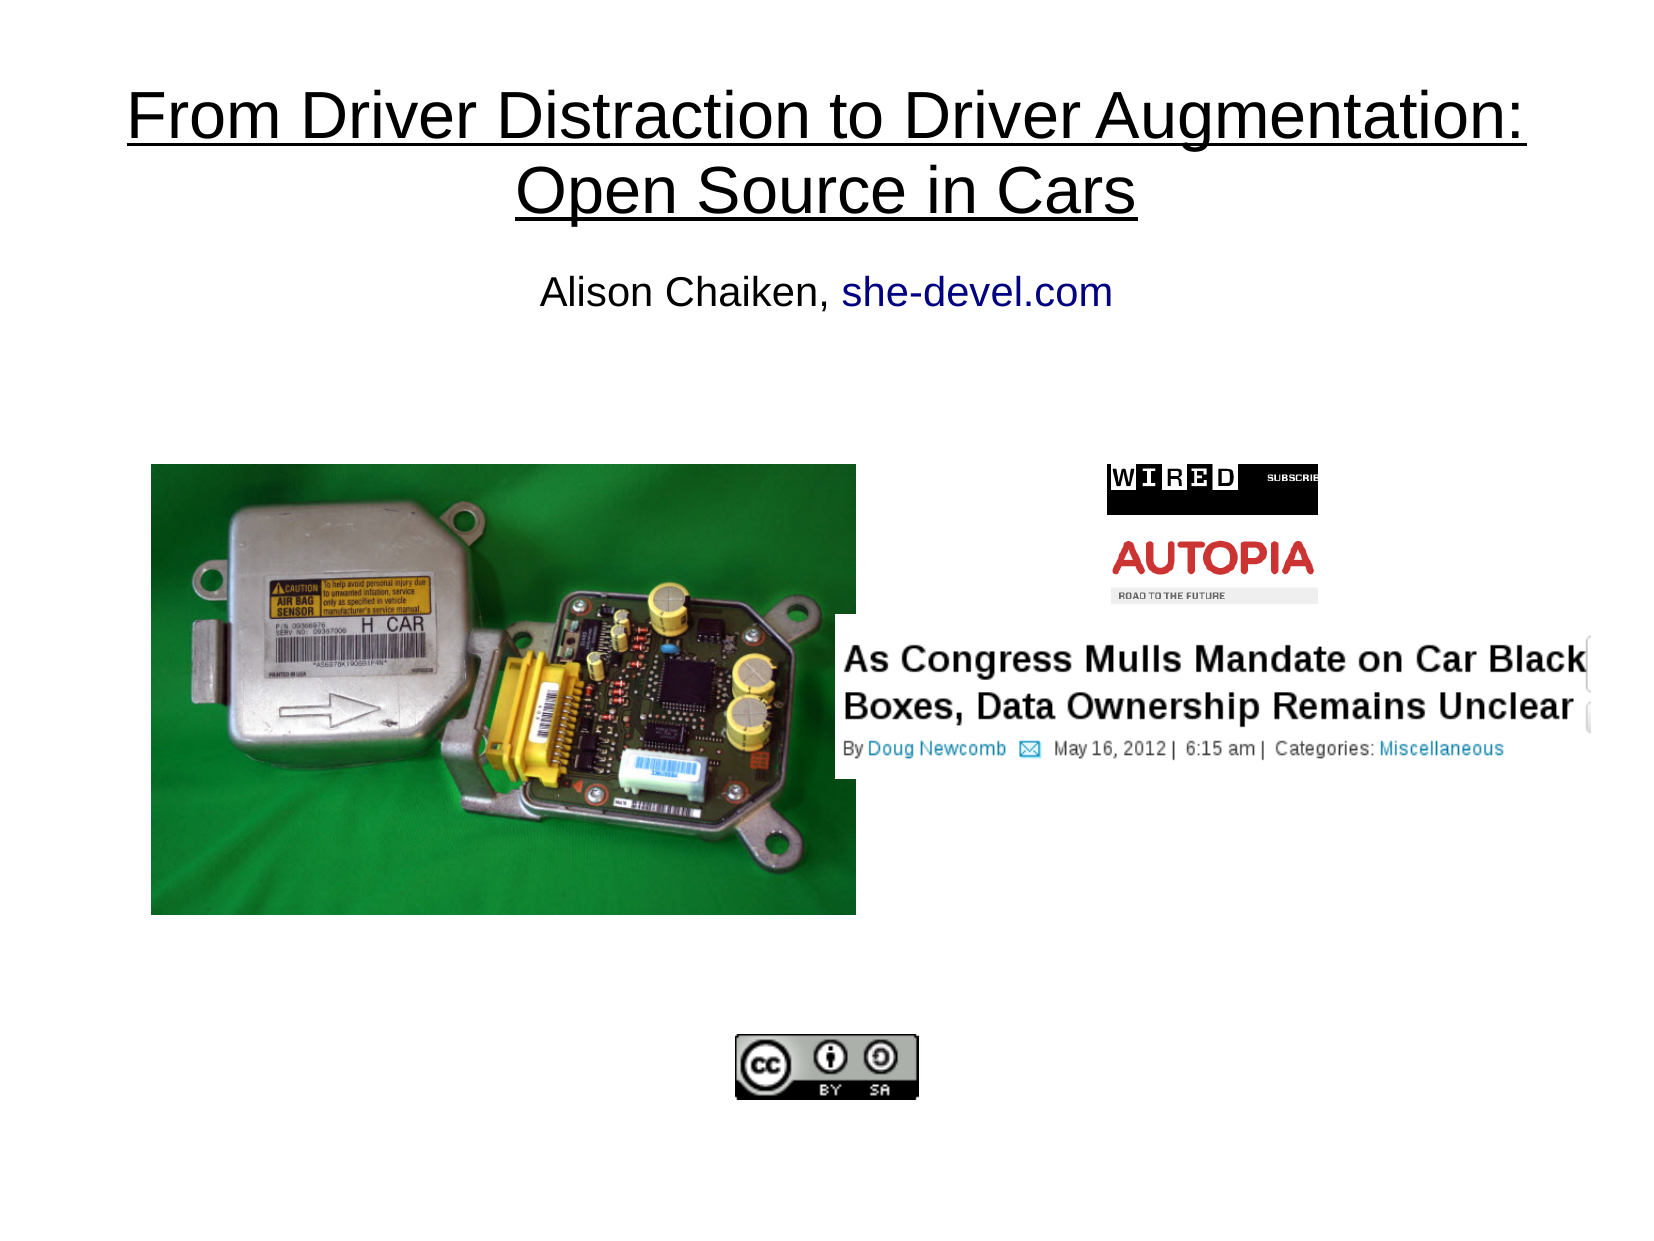

# From Driver Distraction to Driver Augmentation: Open Source in Cars
Alison Chaiken, she-devel.com